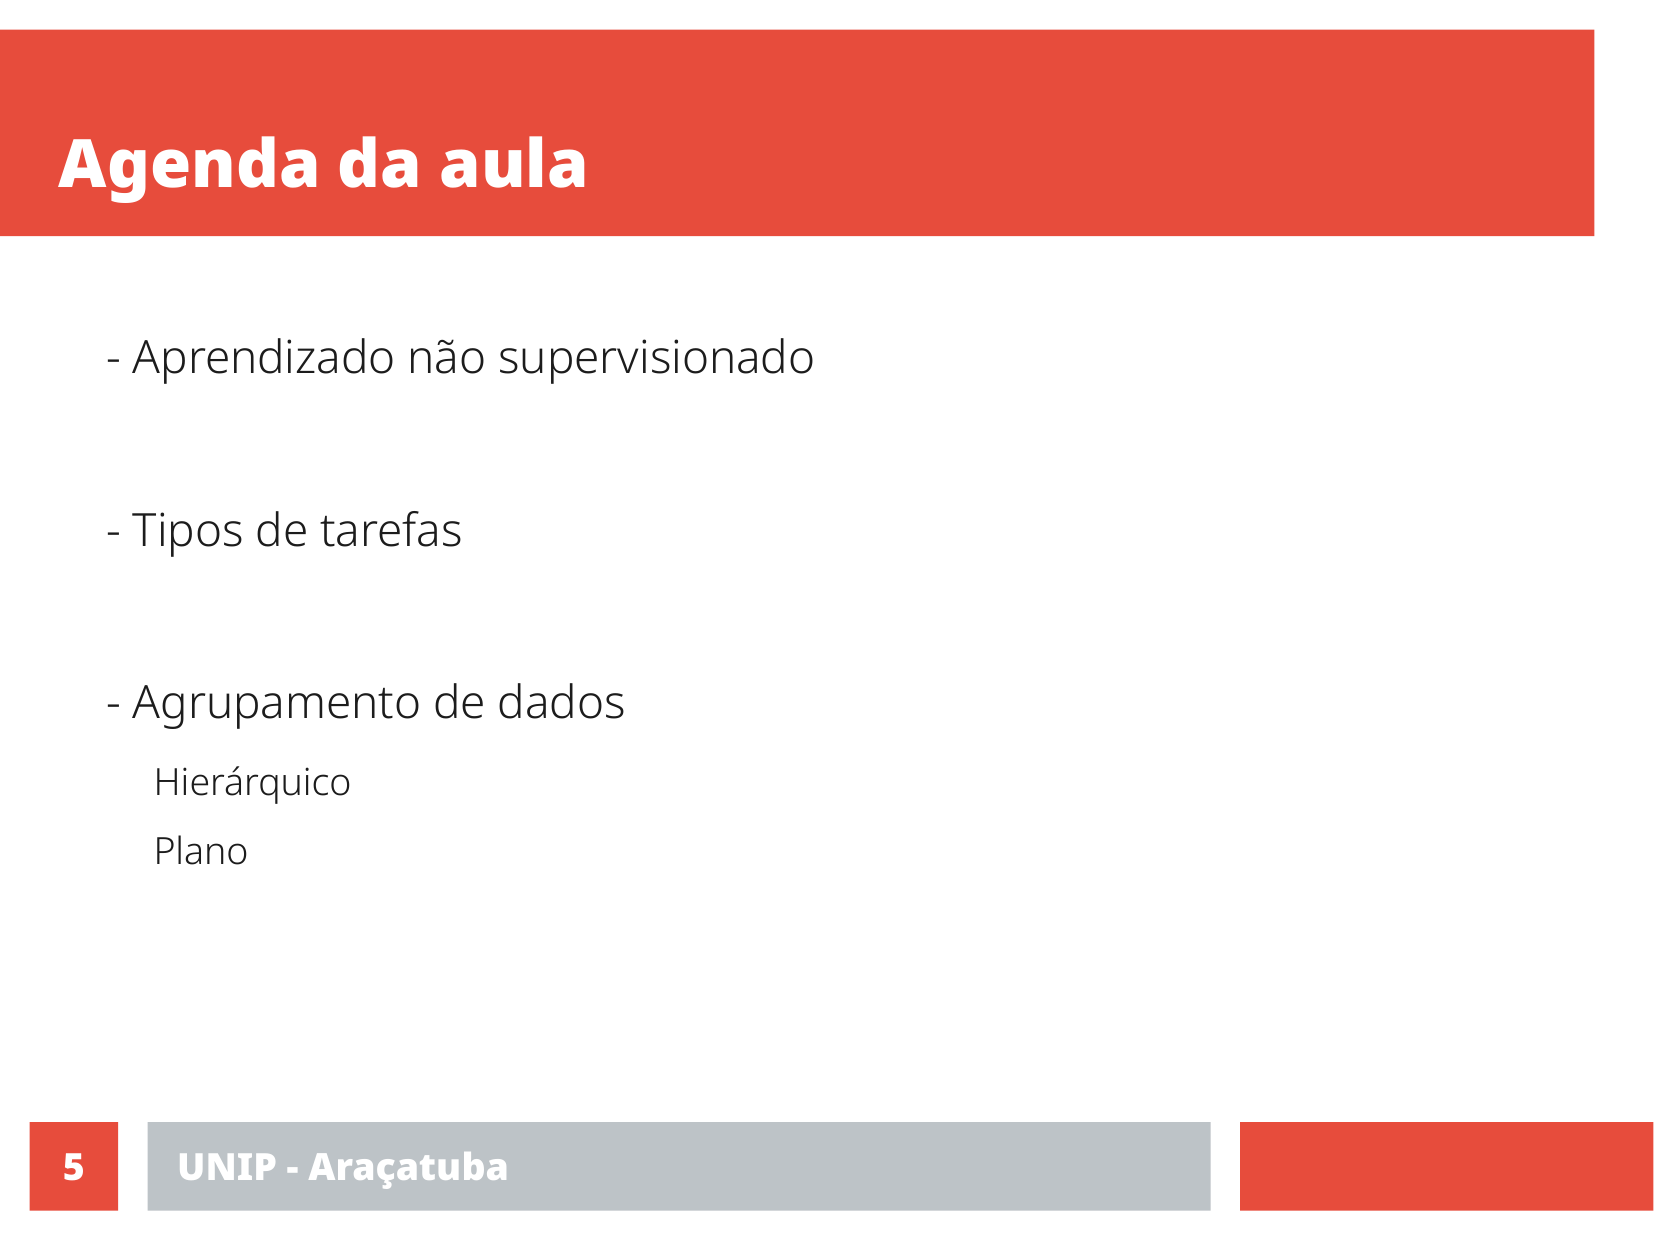

# Agenda da aula
- Aprendizado não supervisionado
- Tipos de tarefas
- Agrupamento de dados
Hierárquico
Plano
5
UNIP - Araçatuba